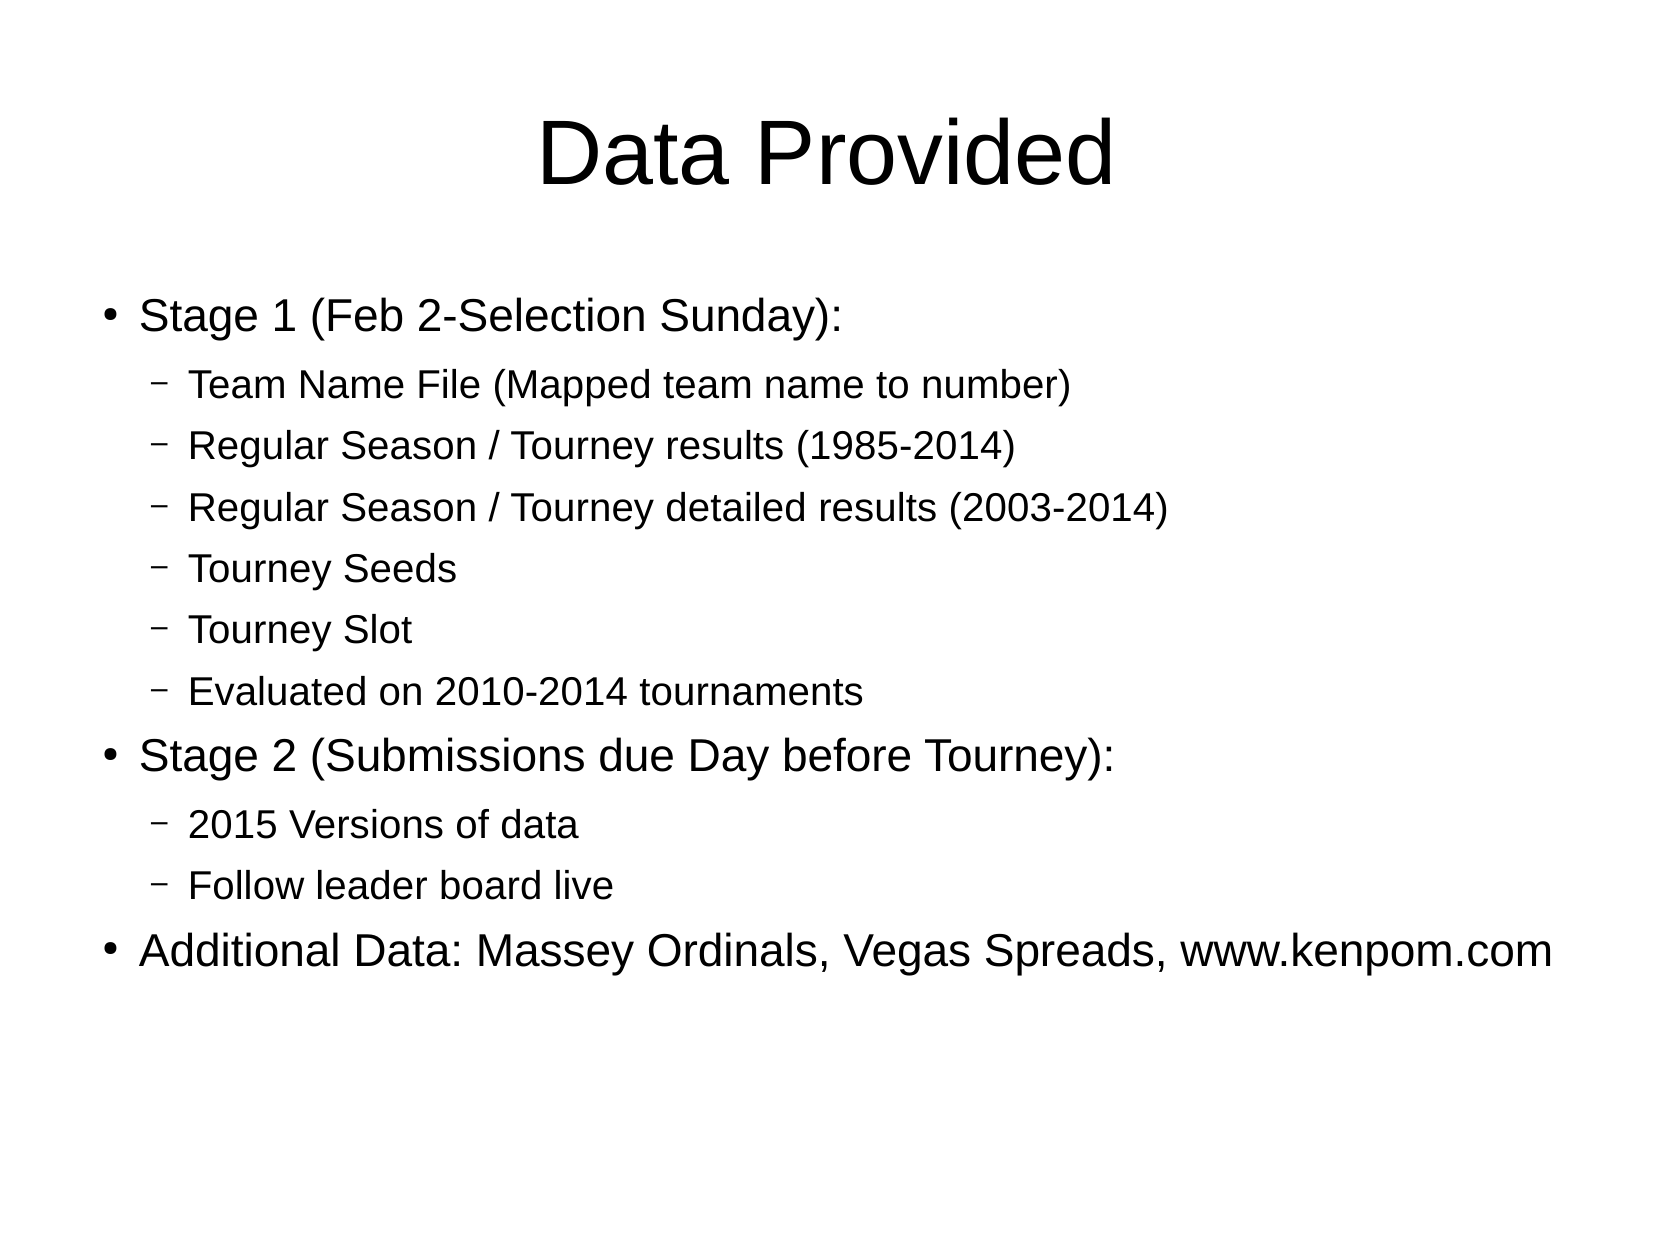

# Data Provided
Stage 1 (Feb 2-Selection Sunday):
Team Name File (Mapped team name to number)
Regular Season / Tourney results (1985-2014)
Regular Season / Tourney detailed results (2003-2014)
Tourney Seeds
Tourney Slot
Evaluated on 2010-2014 tournaments
Stage 2 (Submissions due Day before Tourney):
2015 Versions of data
Follow leader board live
Additional Data: Massey Ordinals, Vegas Spreads, www.kenpom.com